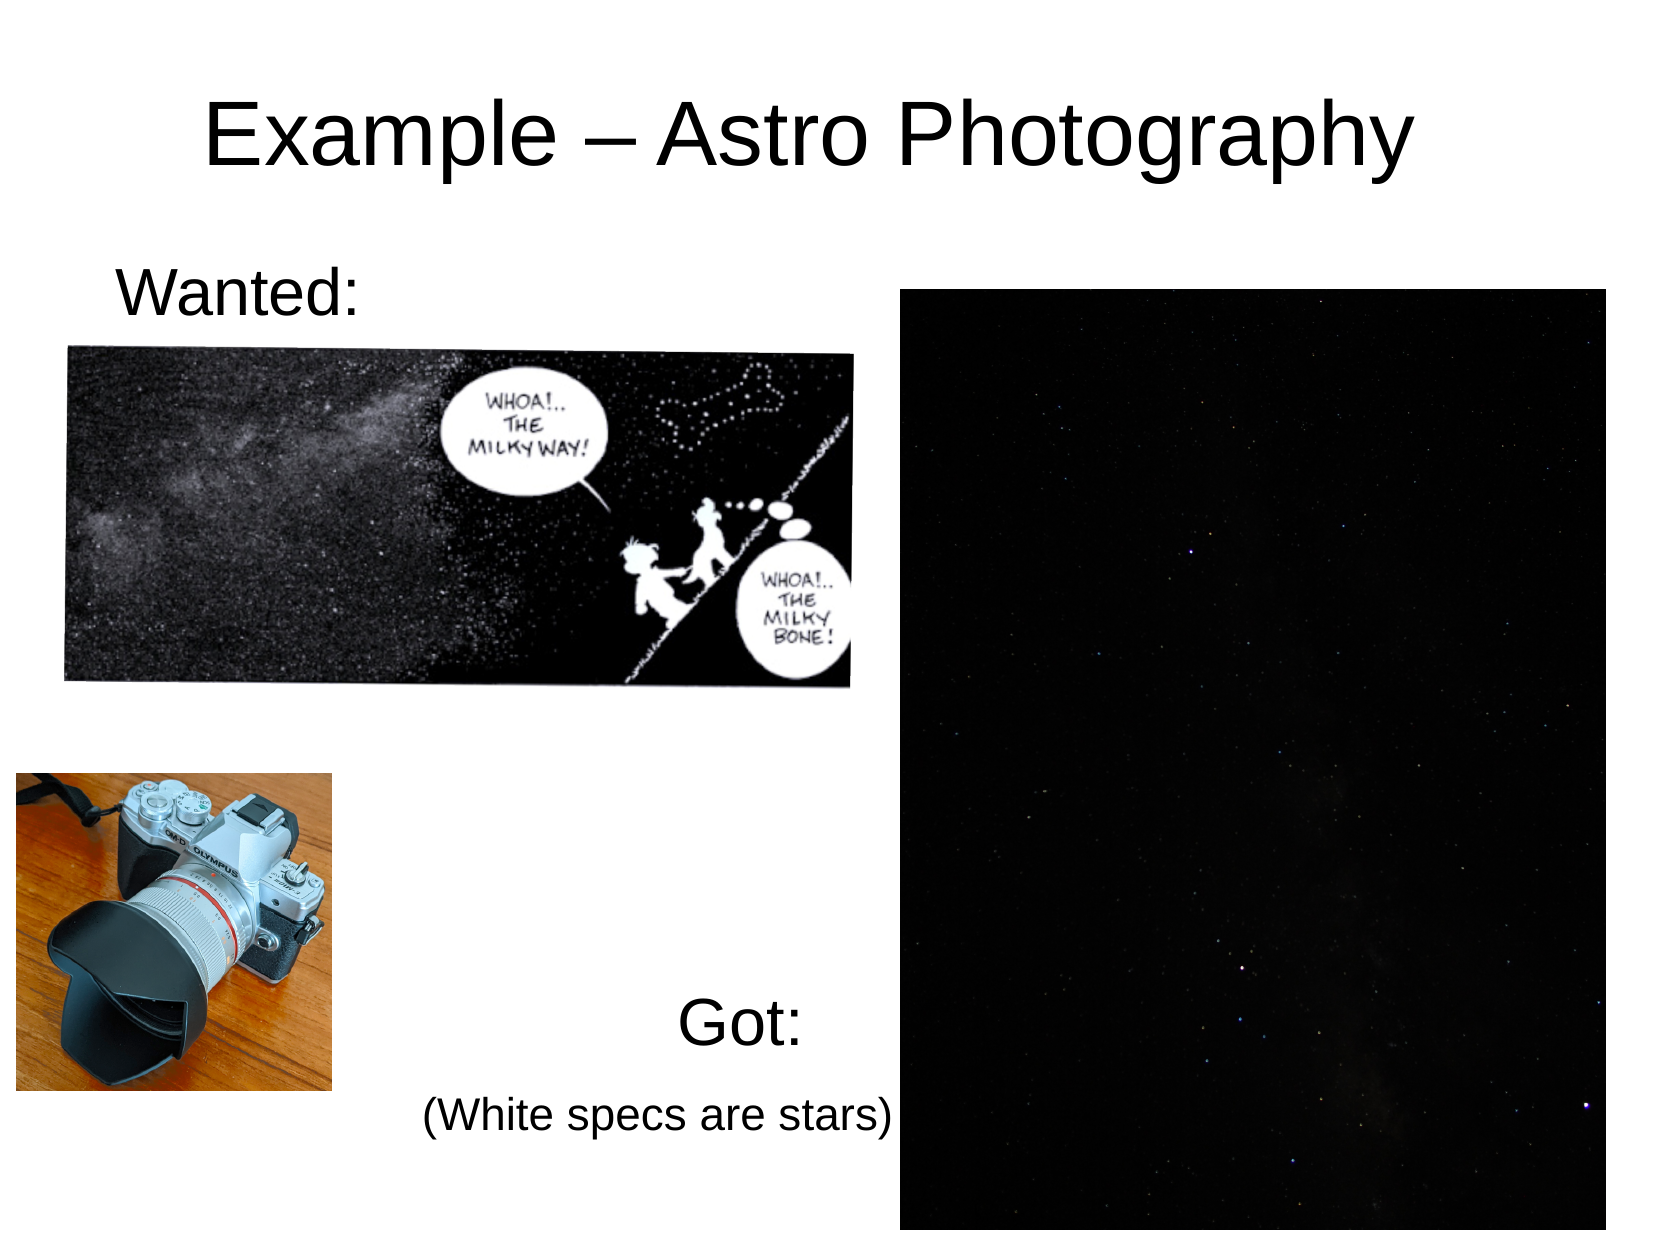

# Example – Astro Photography
Wanted:
							 Got:
 (White specs are stars)
36